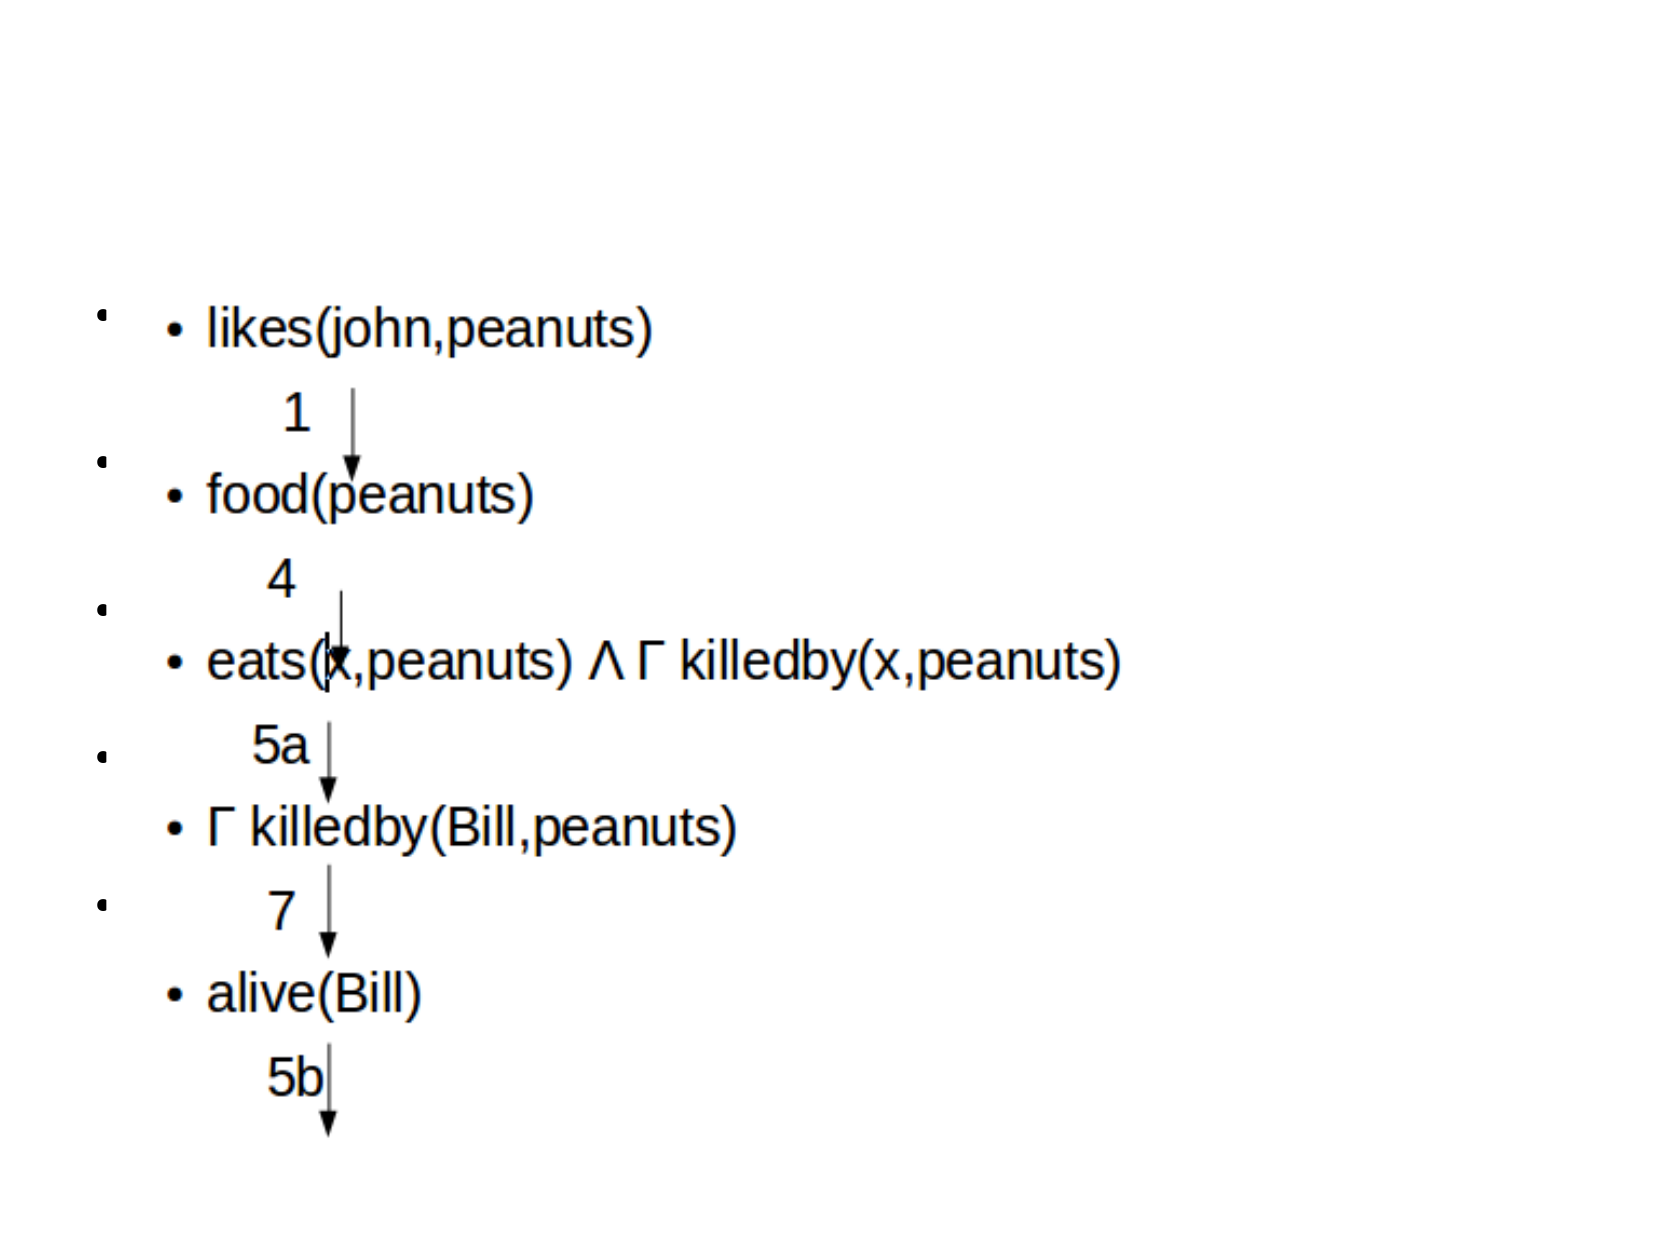

#
likes(john,peanuts)
 1
food(peanuts)
 4
eats(x,peanuts) Λ Г killedby(x,peanuts)
 5a
Г killedby(Bill,peanuts)
 7
alive(Bill)
 5b